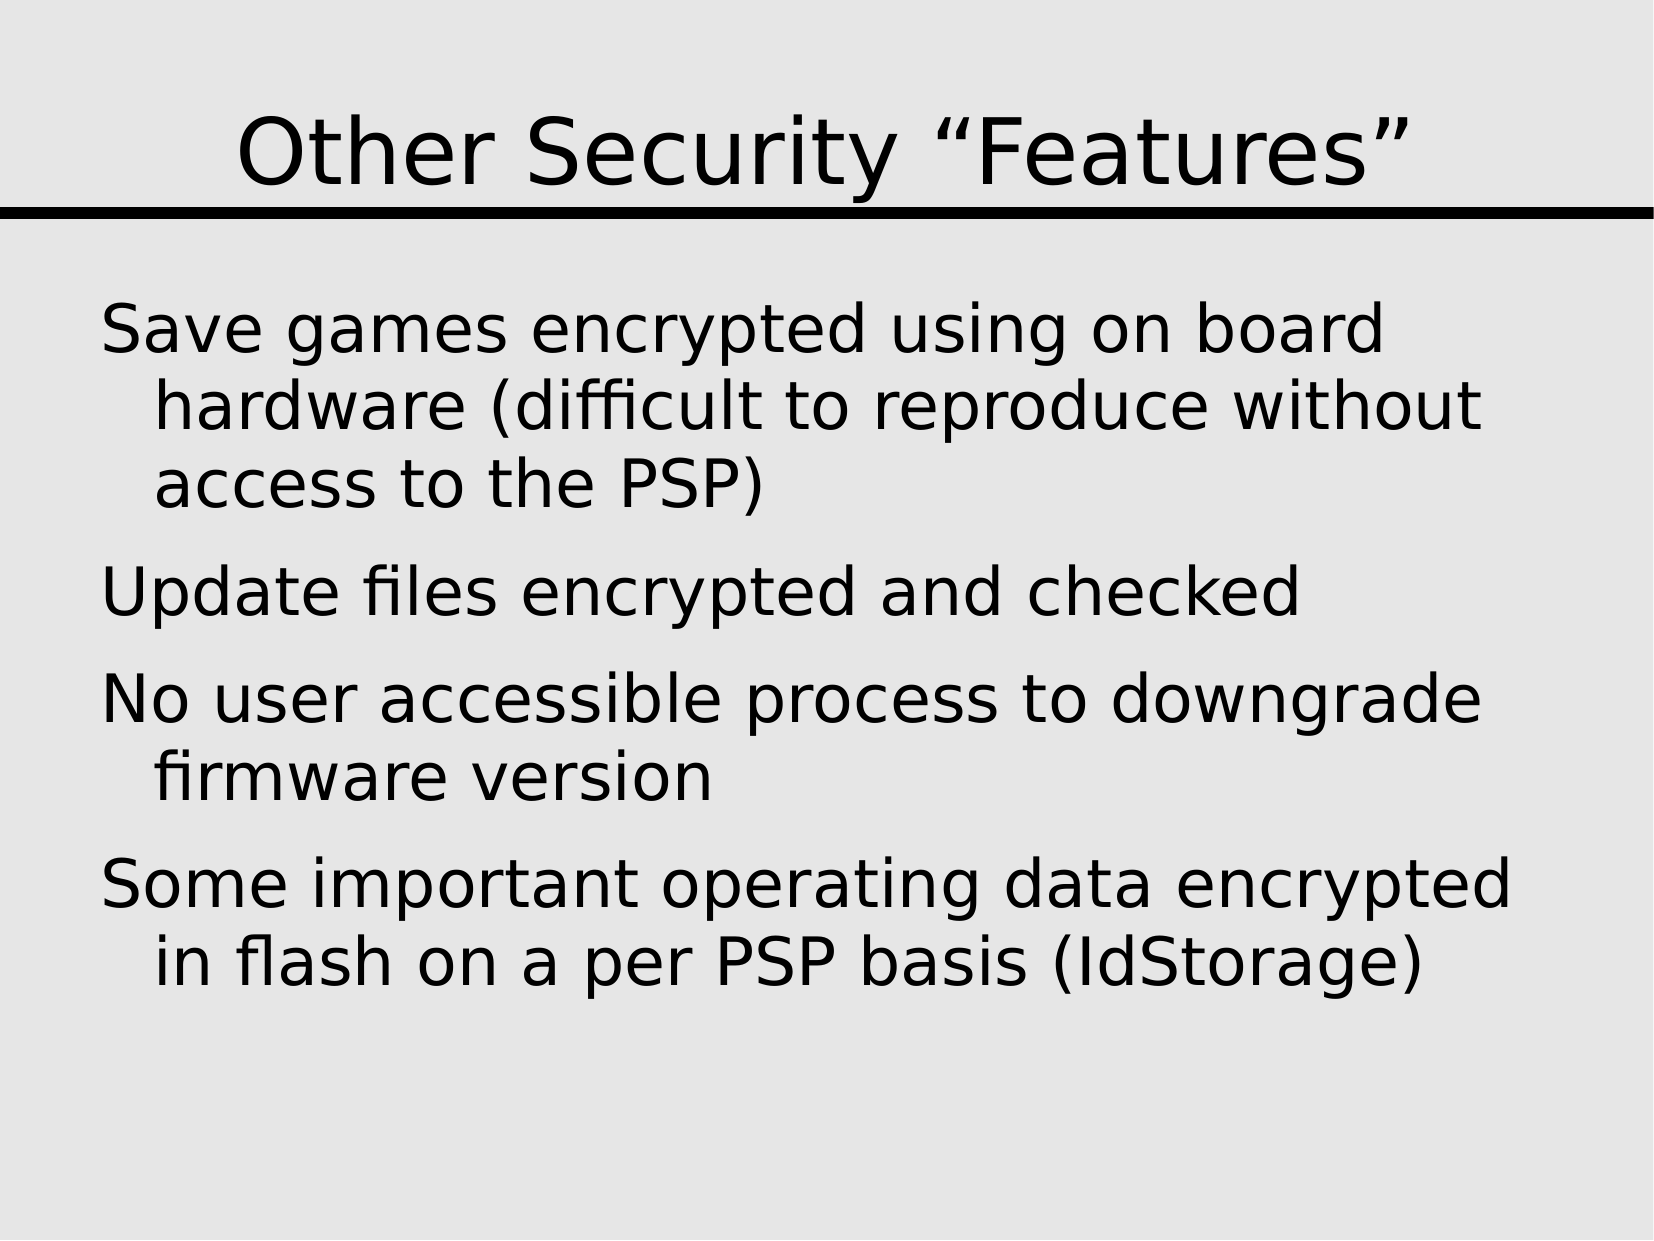

# Other Security “Features”
Save games encrypted using on board hardware (difficult to reproduce without access to the PSP)
Update files encrypted and checked
No user accessible process to downgrade firmware version
Some important operating data encrypted in flash on a per PSP basis (IdStorage)